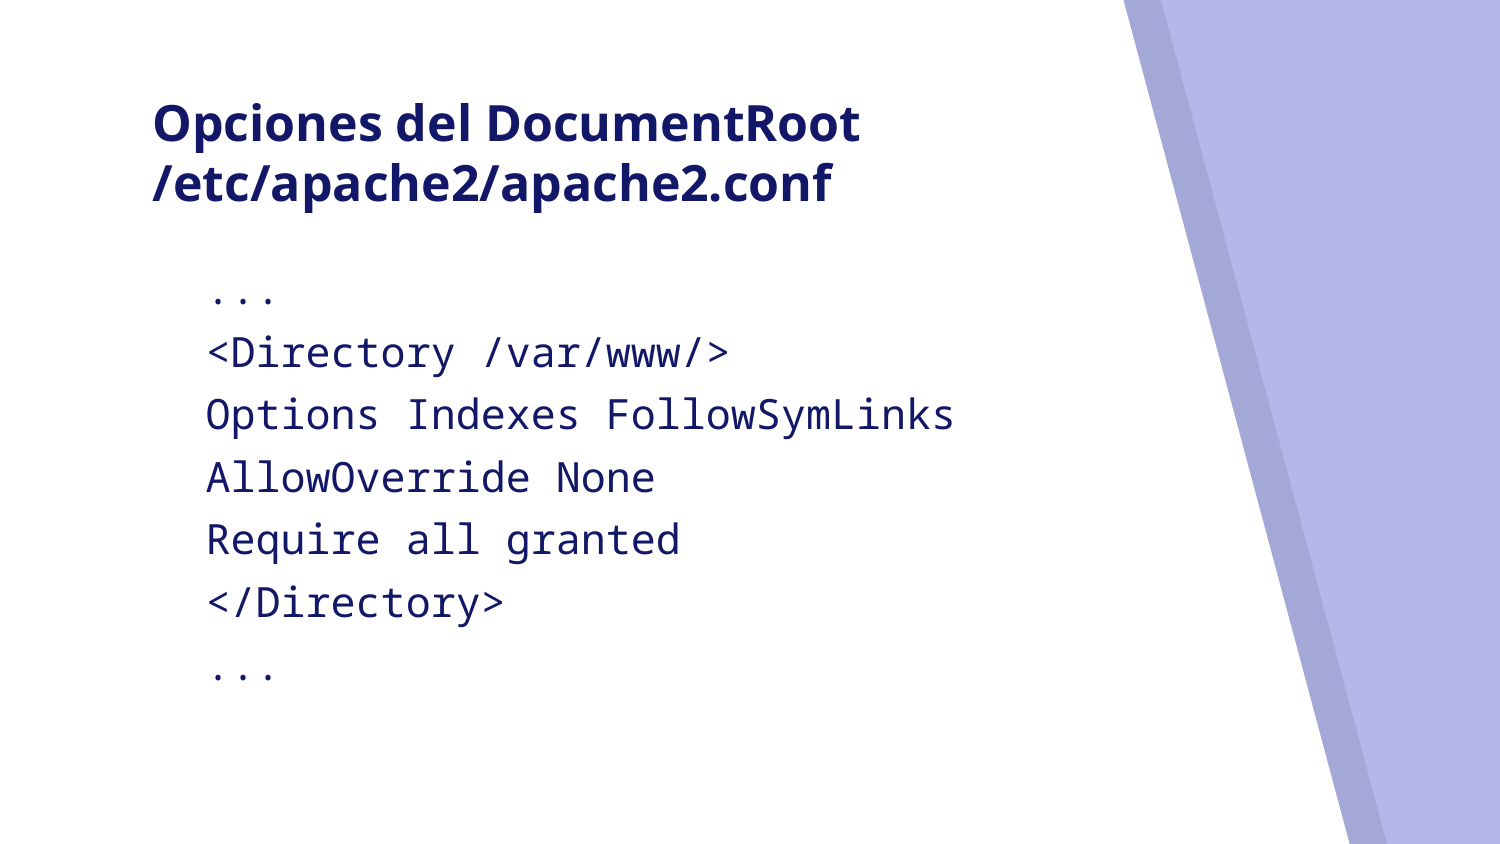

# Opciones del DocumentRoot /etc/apache2/apache2.conf
...
<Directory /var/www/>
Options Indexes FollowSymLinks
AllowOverride None
Require all granted
</Directory>
...